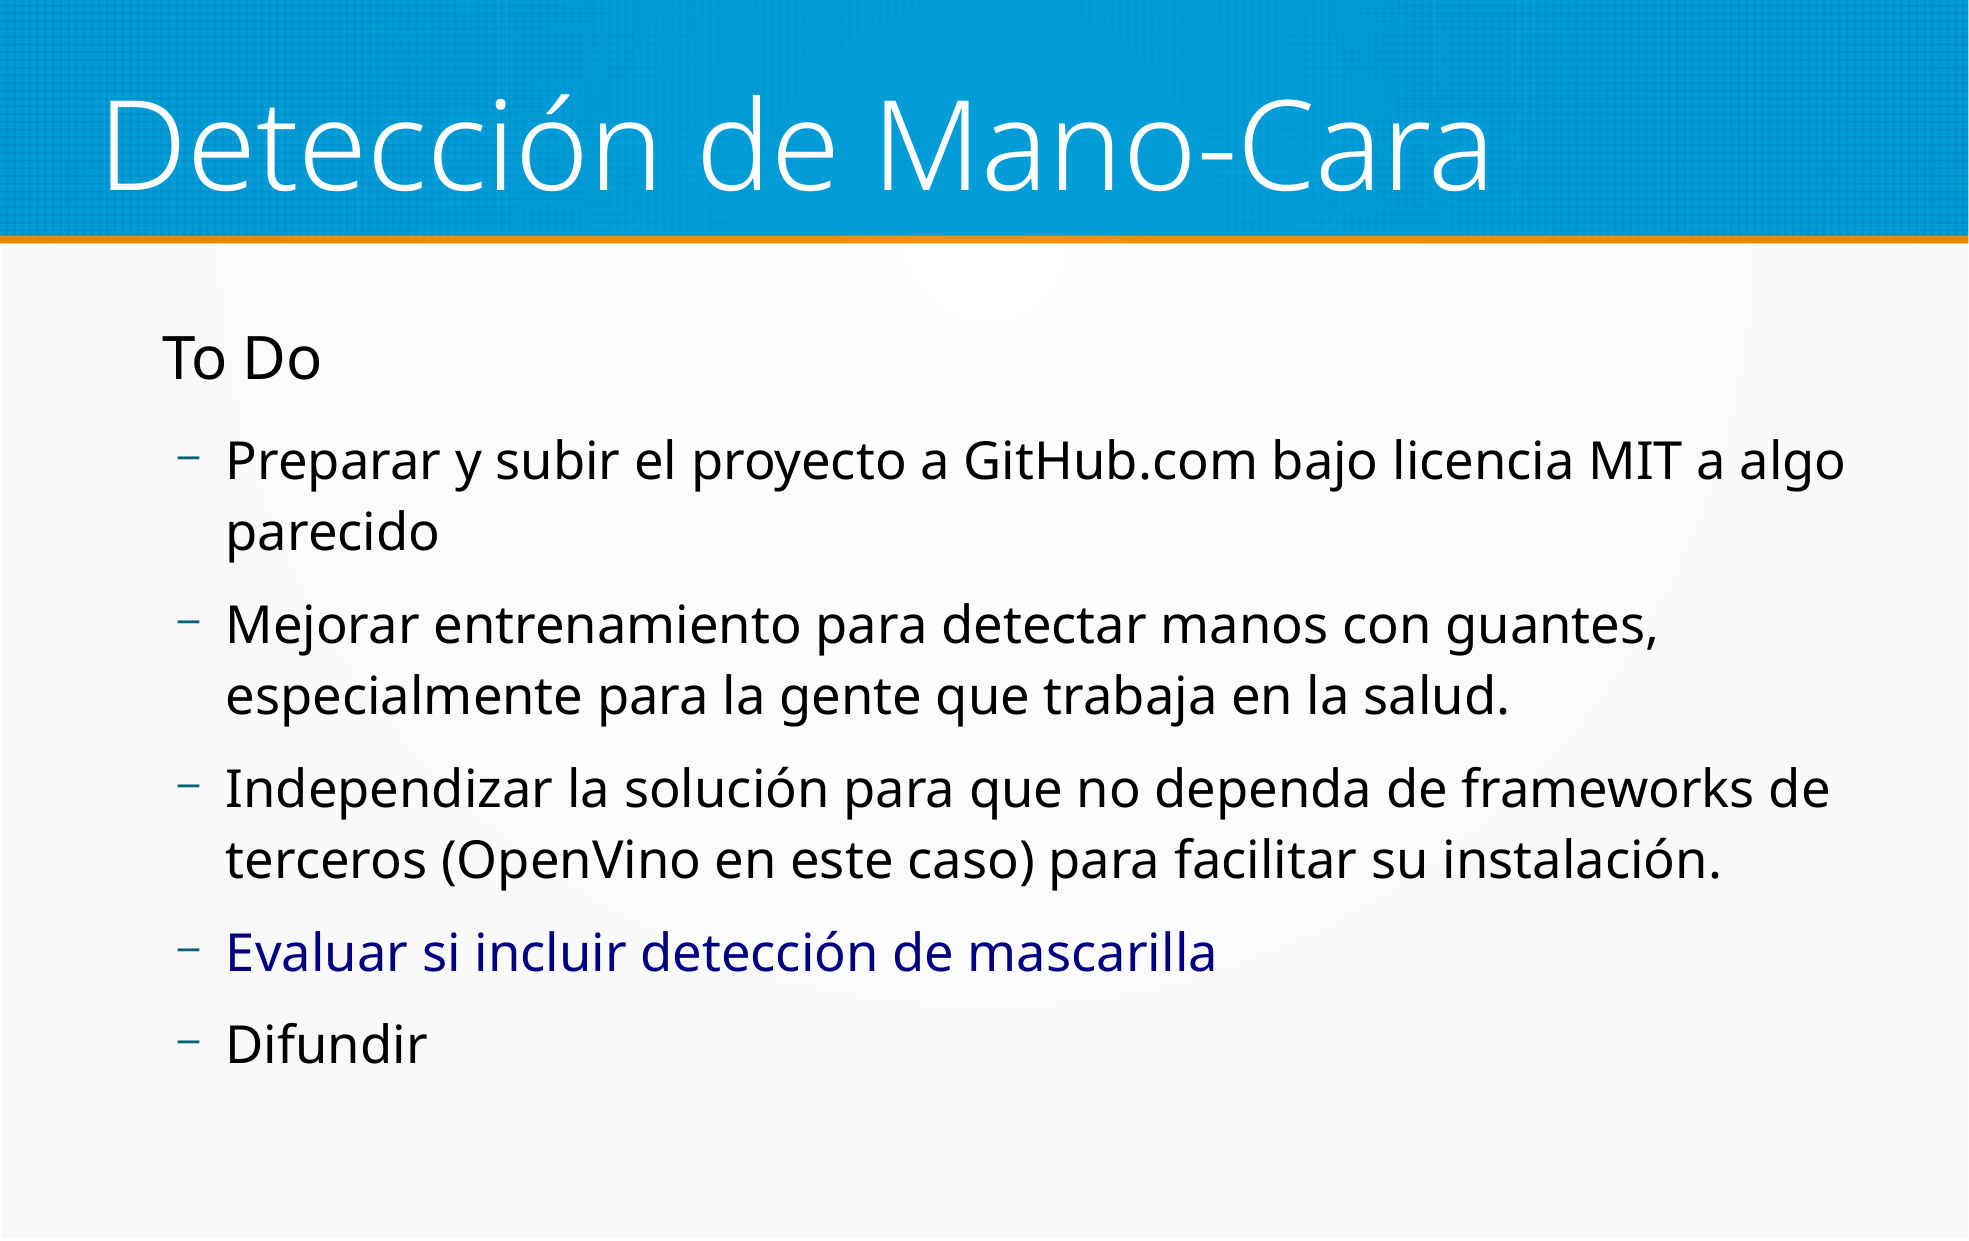

Detección de Mano-Cara
# To Do
Preparar y subir el proyecto a GitHub.com bajo licencia MIT a algo parecido
Mejorar entrenamiento para detectar manos con guantes, especialmente para la gente que trabaja en la salud.
Independizar la solución para que no dependa de frameworks de terceros (OpenVino en este caso) para facilitar su instalación.
Evaluar si incluir detección de mascarilla
Difundir